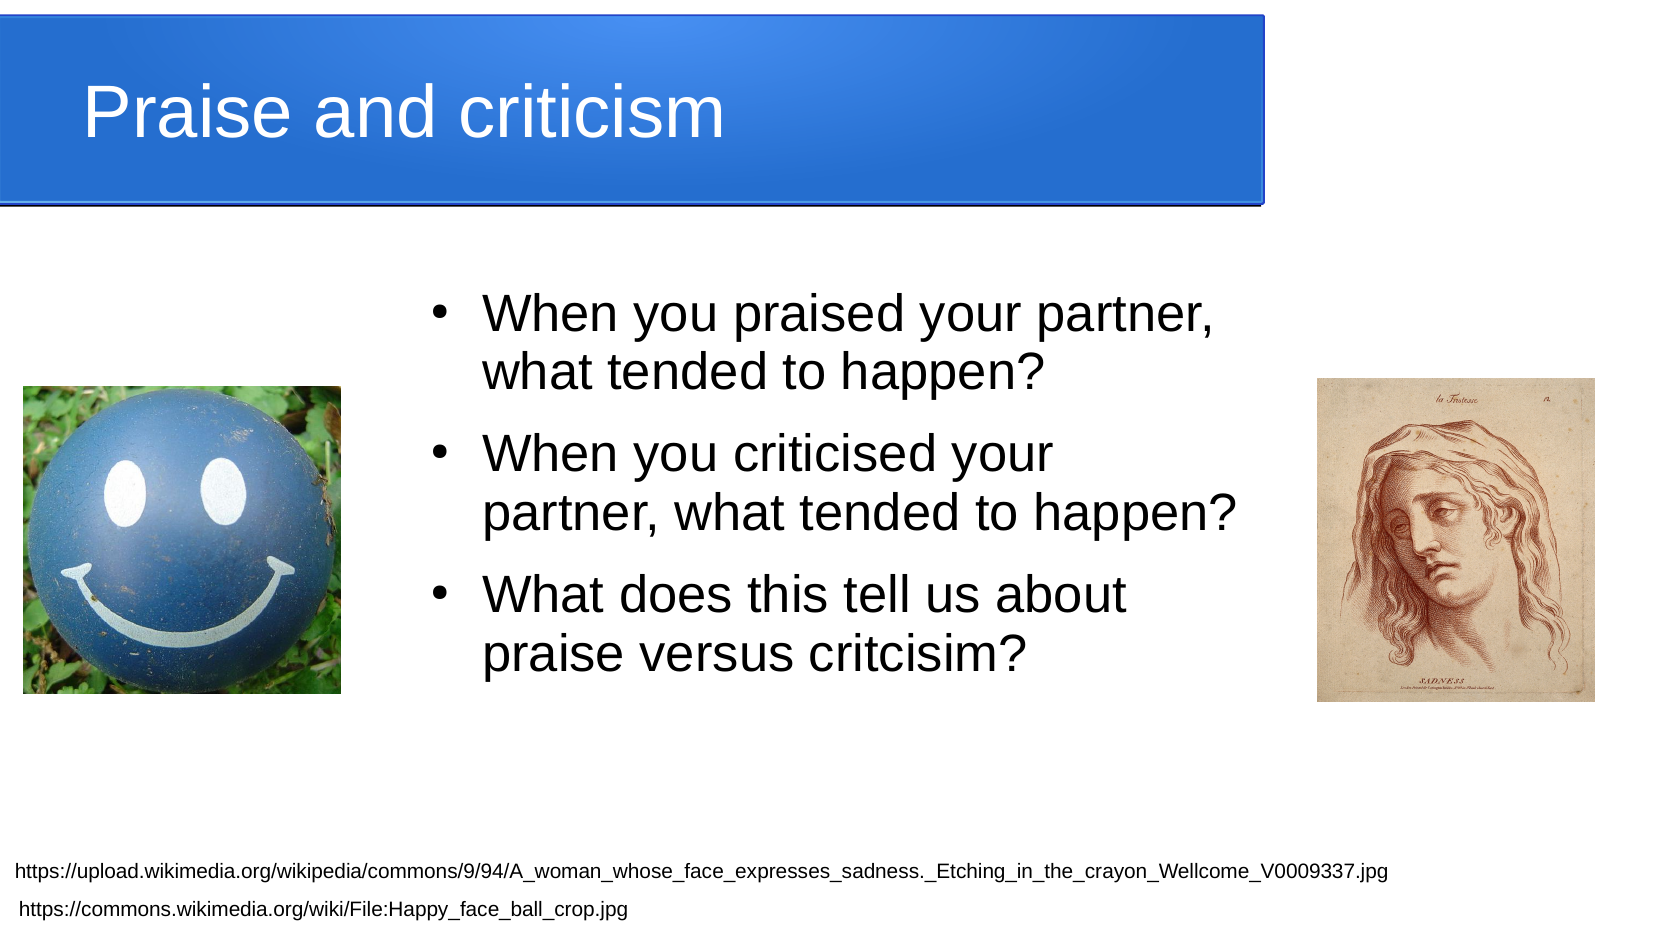

# Praise and criticism
When you praised your partner, what tended to happen?
When you criticised your partner, what tended to happen?
What does this tell us about praise versus critcisim?
https://upload.wikimedia.org/wikipedia/commons/9/94/A_woman_whose_face_expresses_sadness._Etching_in_the_crayon_Wellcome_V0009337.jpg
https://commons.wikimedia.org/wiki/File:Happy_face_ball_crop.jpg